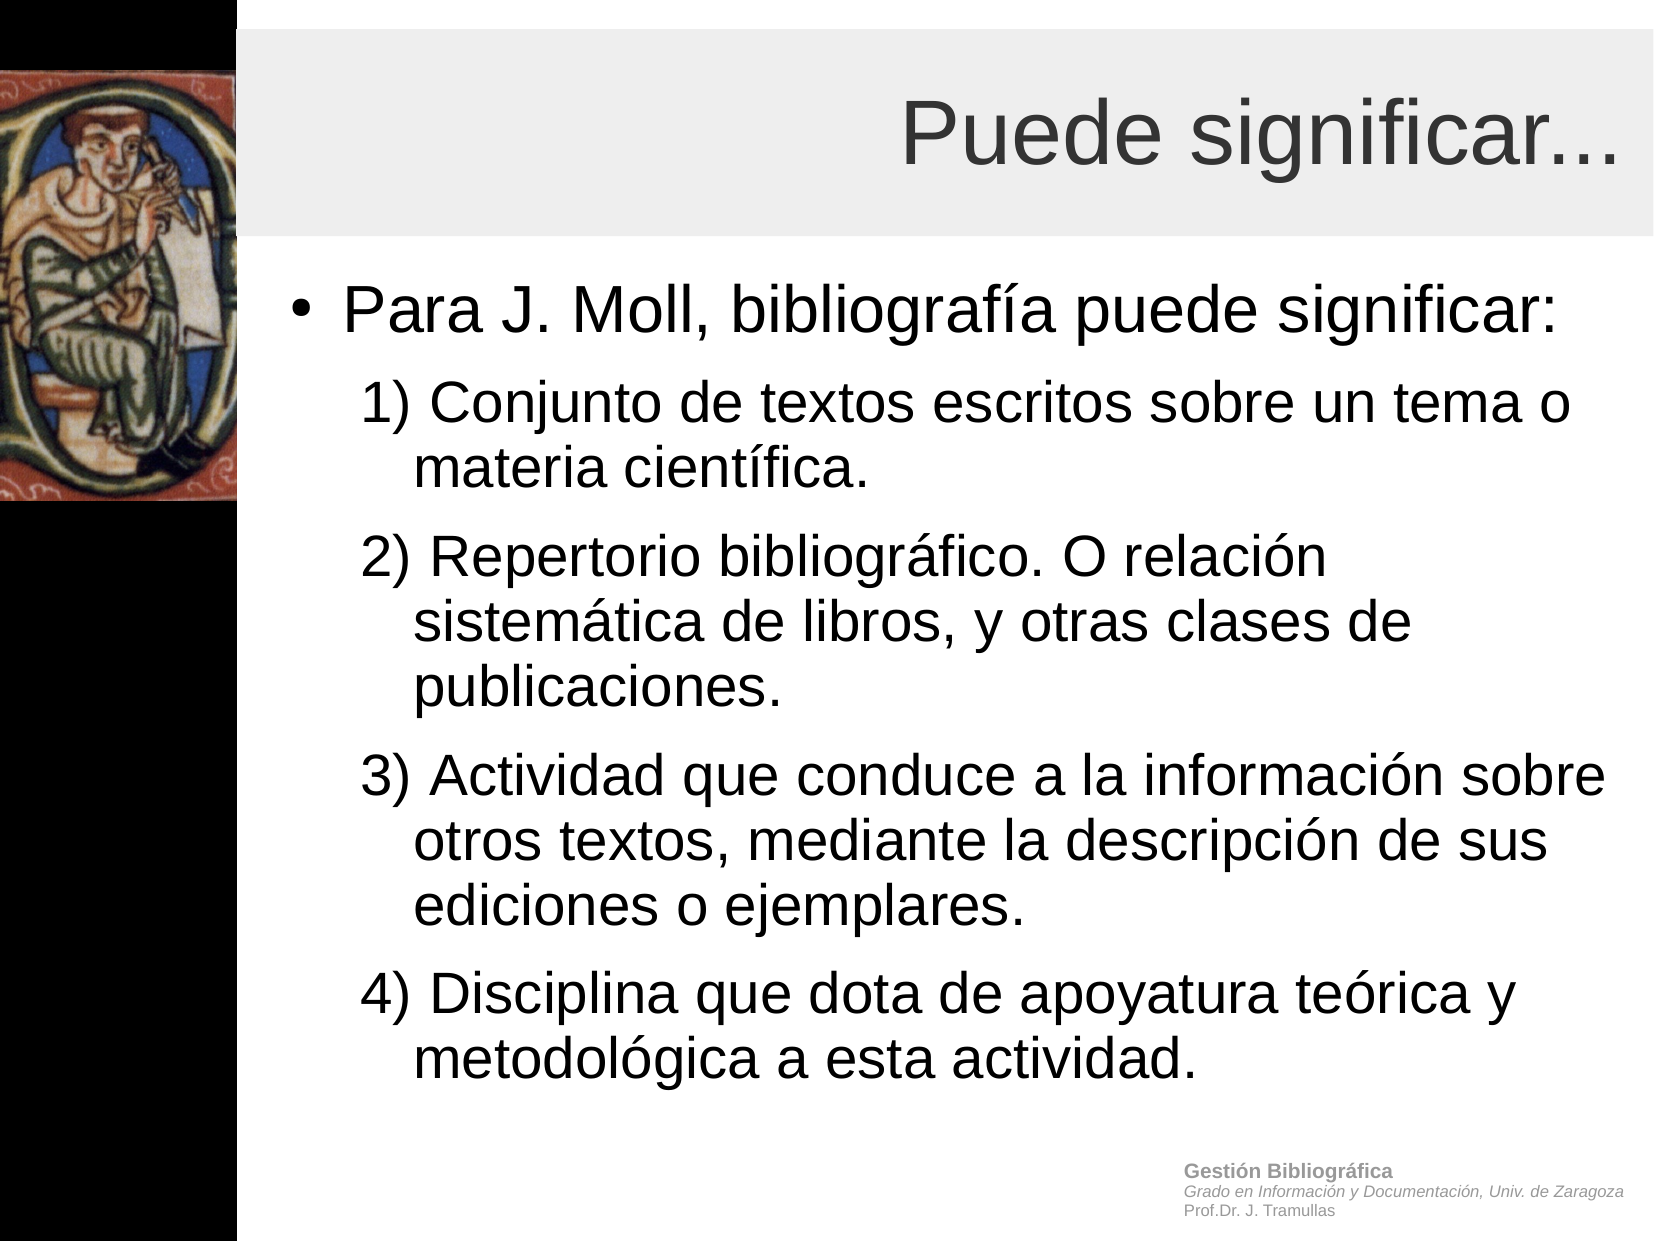

# Puede significar...
Para J. Moll, bibliografía puede significar:
 Conjunto de textos escritos sobre un tema o materia científica.
 Repertorio bibliográfico. O relación sistemática de libros, y otras clases de publicaciones.
 Actividad que conduce a la información sobre otros textos, mediante la descripción de sus ediciones o ejemplares.
 Disciplina que dota de apoyatura teórica y metodológica a esta actividad.